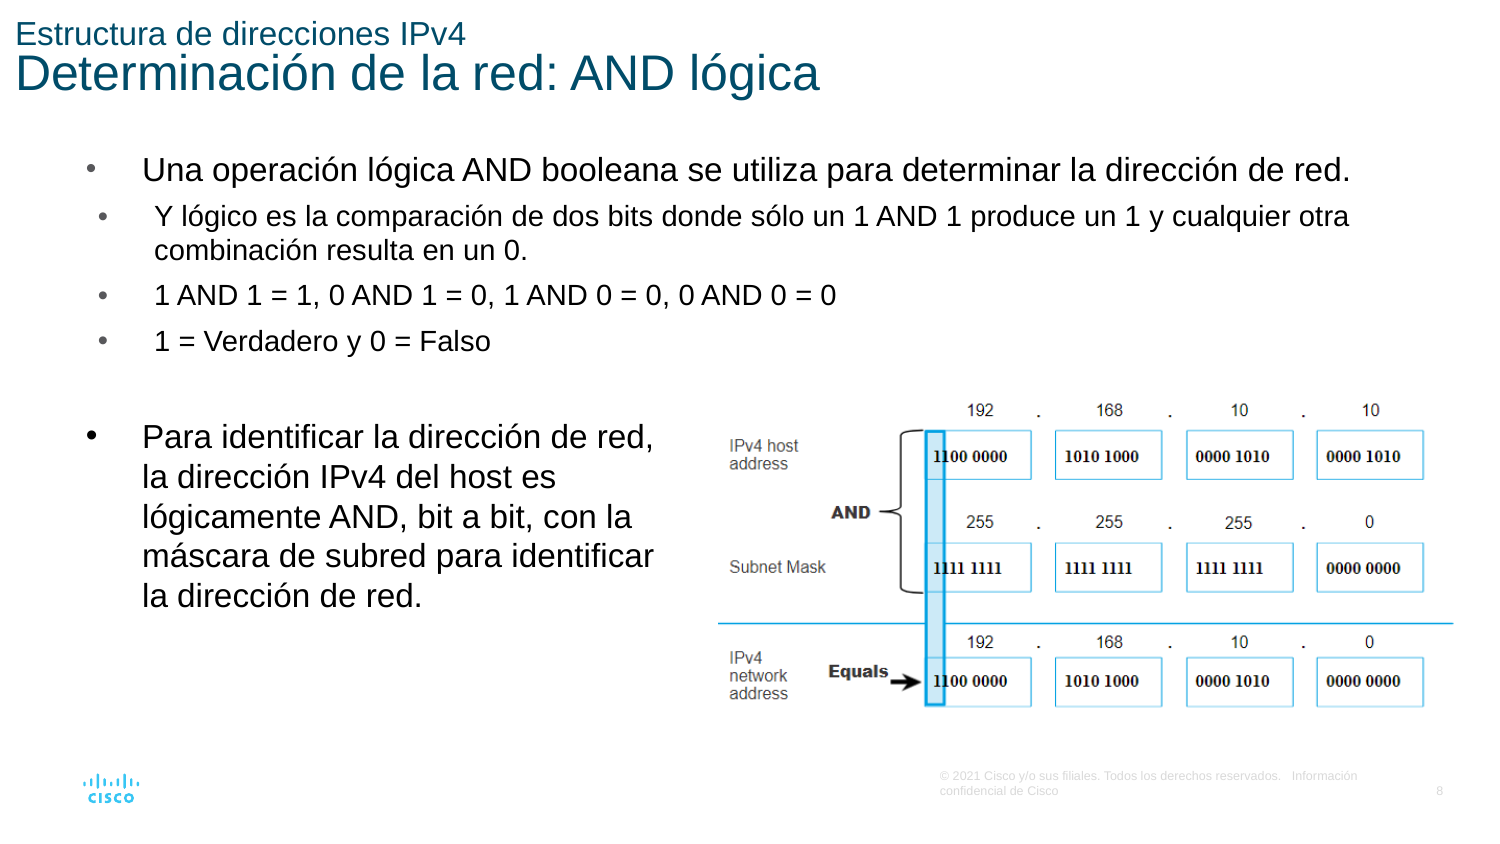

# Estructura de direcciones IPv4 Determinación de la red: AND lógica
Una operación lógica AND booleana se utiliza para determinar la dirección de red.
Y lógico es la comparación de dos bits donde sólo un 1 AND 1 produce un 1 y cualquier otra combinación resulta en un 0.
1 AND 1 = 1, 0 AND 1 = 0, 1 AND 0 = 0, 0 AND 0 = 0
1 = Verdadero y 0 = Falso
Para identificar la dirección de red, la dirección IPv4 del host es lógicamente AND, bit a bit, con la máscara de subred para identificar la dirección de red.